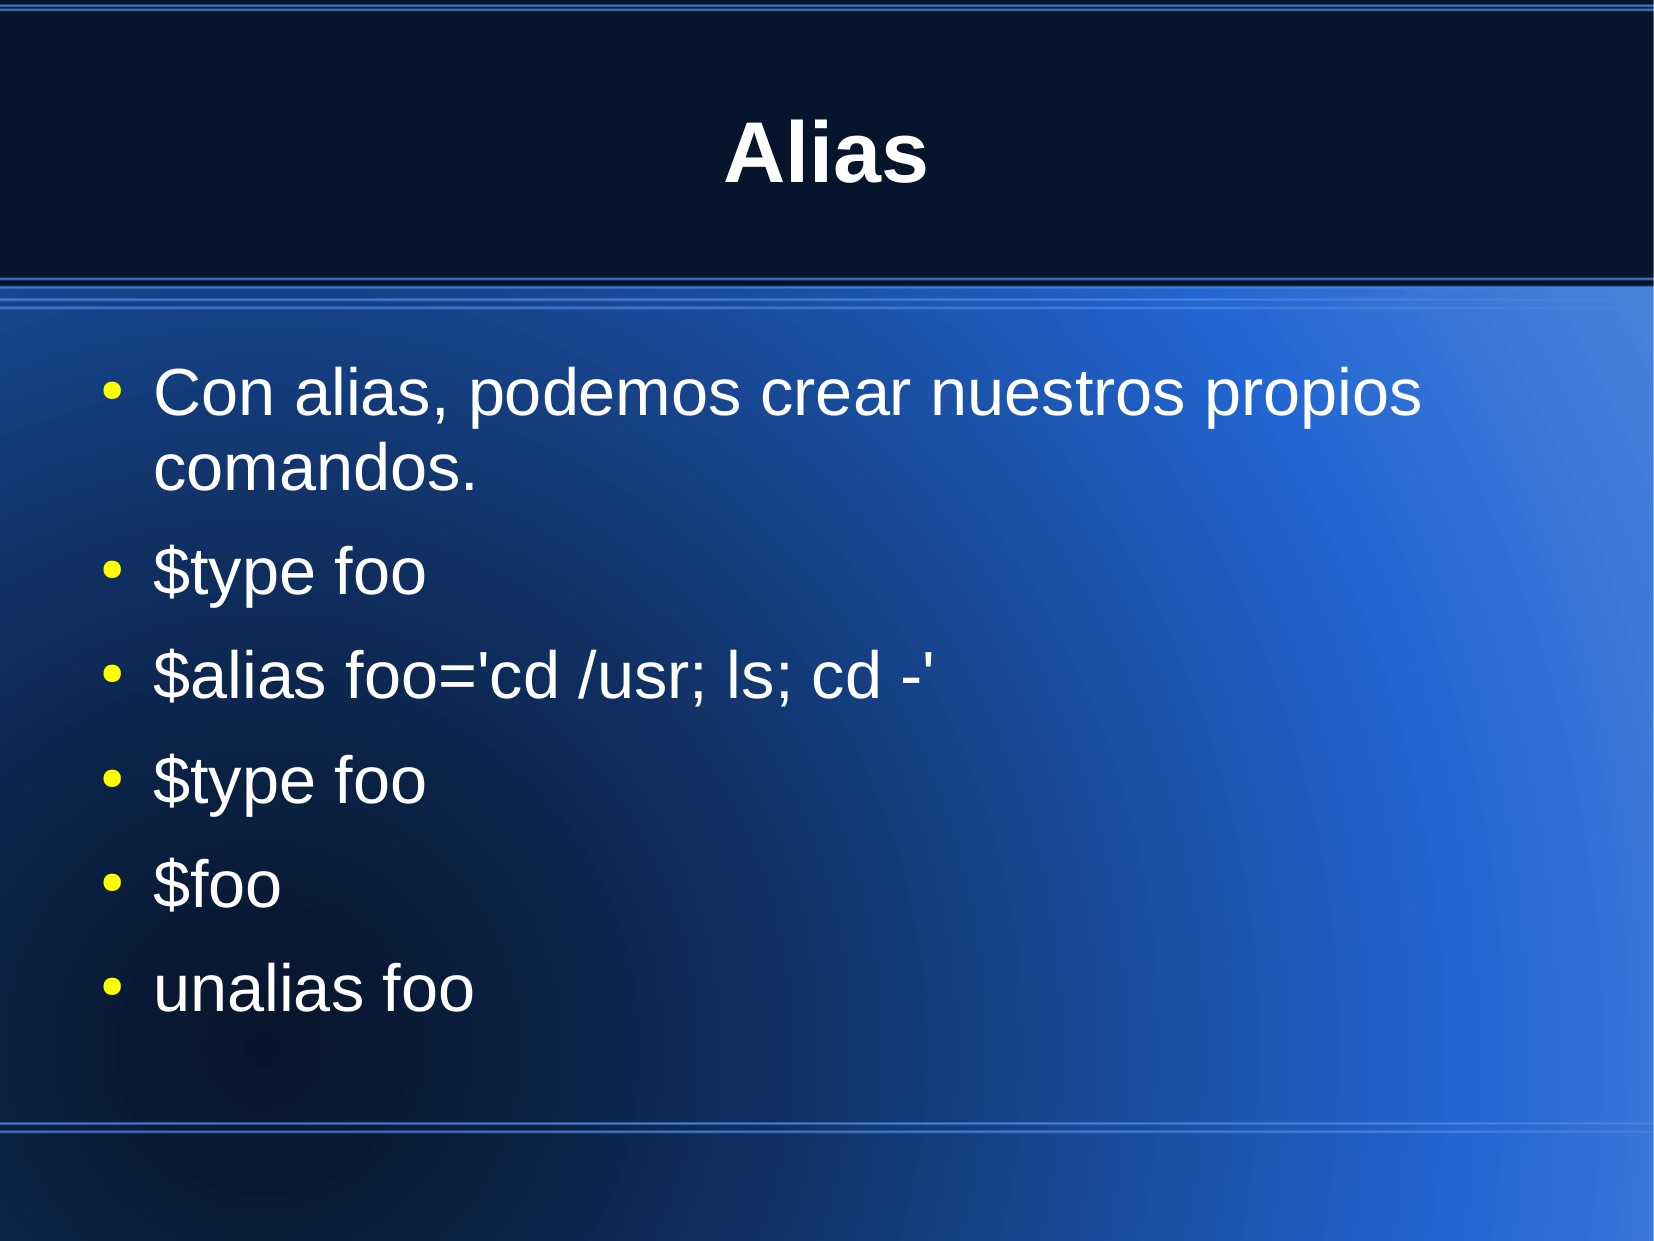

# Alias
Con alias, podemos crear nuestros propios comandos.
$type foo
$alias foo='cd /usr; ls; cd -'
$type foo
$foo
unalias foo